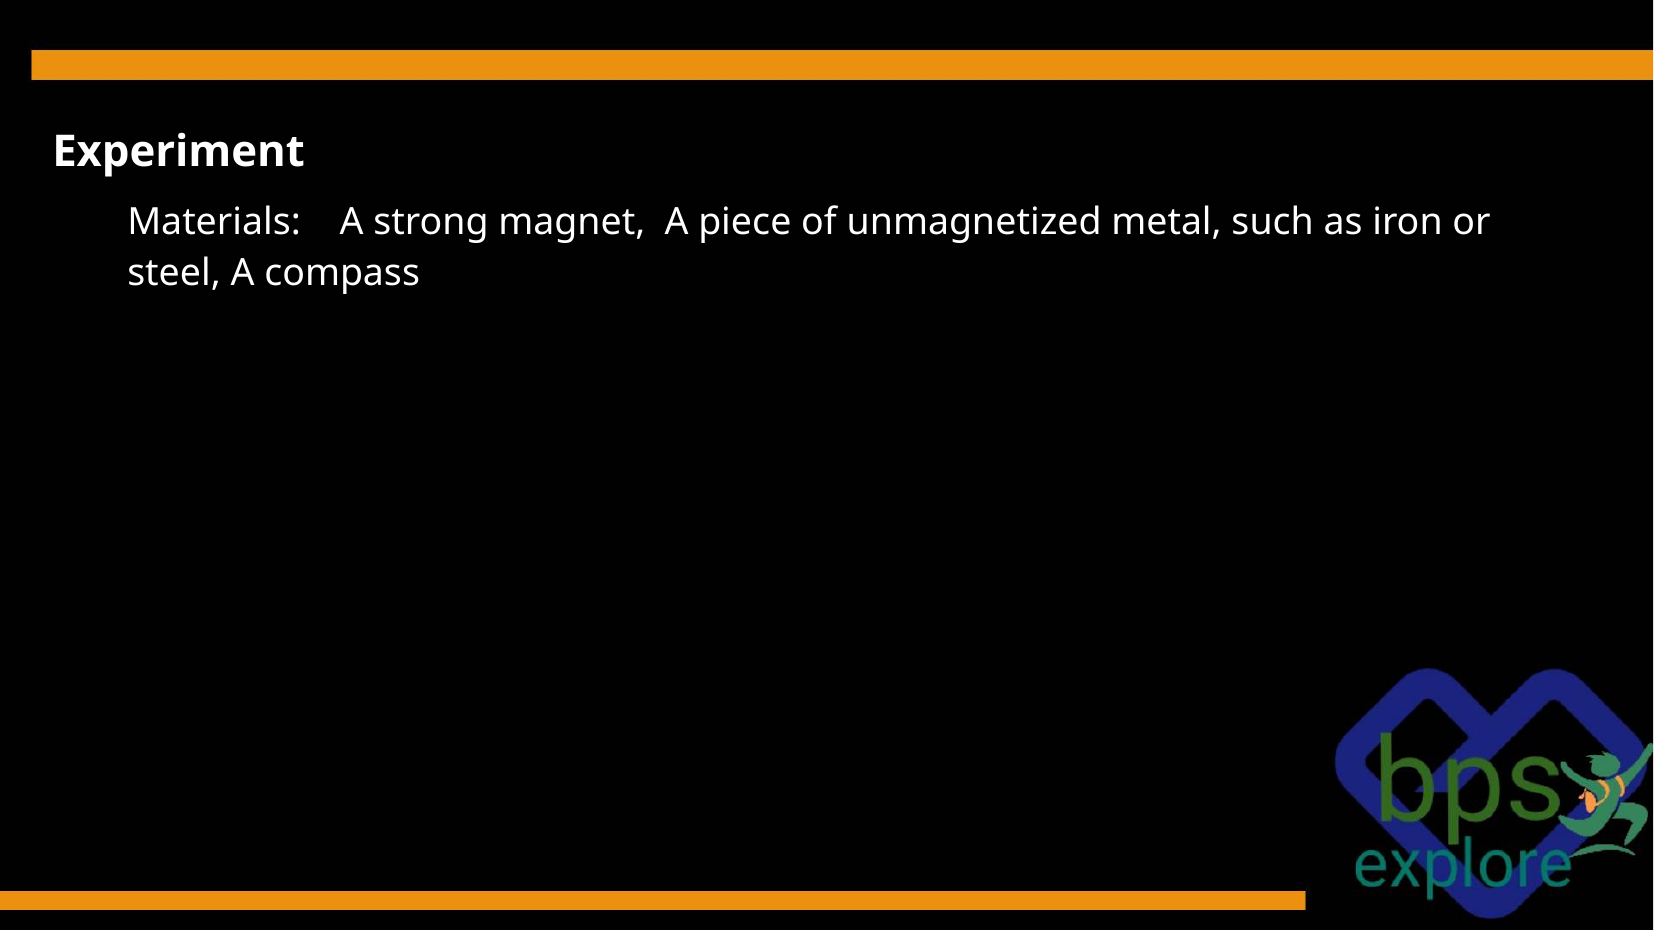

Experiment
Materials: A strong magnet, A piece of unmagnetized metal, such as iron or steel, A compass